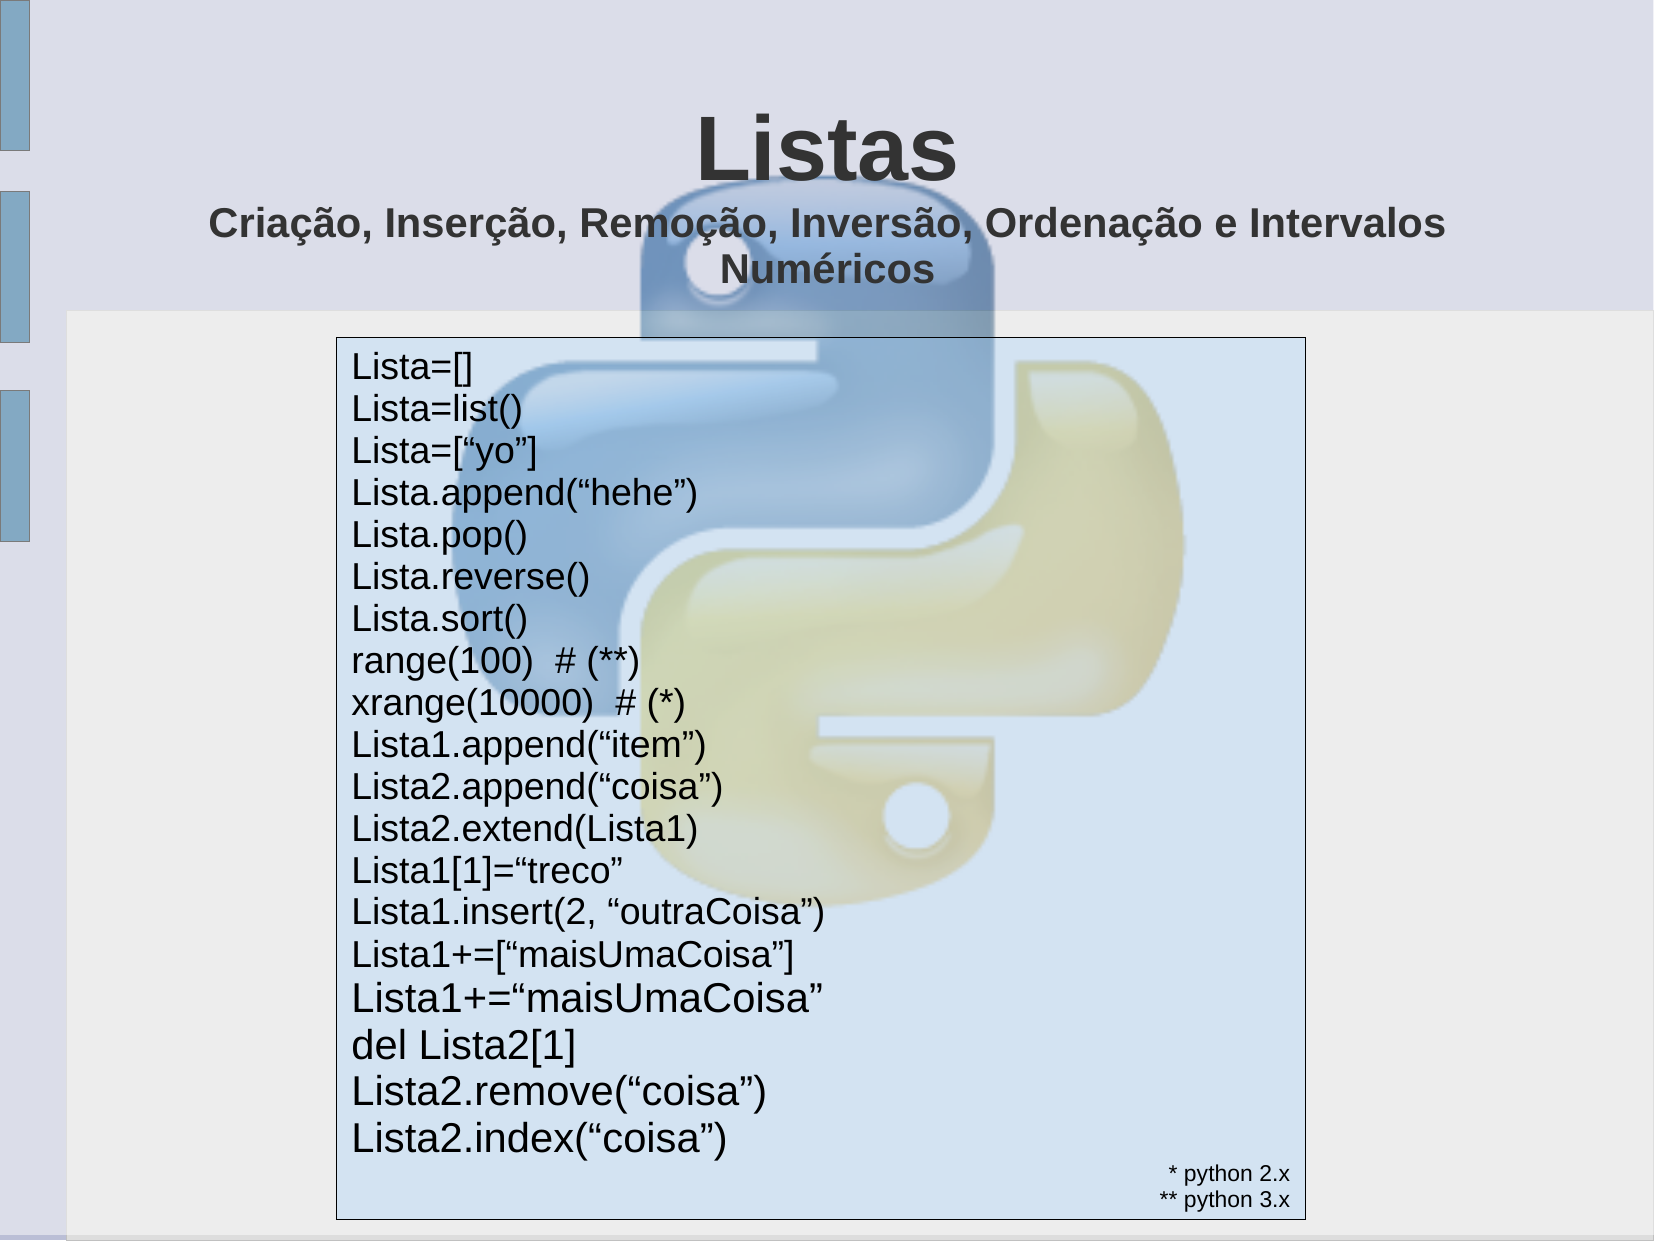

# Listas Criação, Inserção, Remoção, Inversão, Ordenação e Intervalos Numéricos
Lista=[]
Lista=list()
Lista=[“yo”]
Lista.append(“hehe”)
Lista.pop()
Lista.reverse()
Lista.sort()
range(100) # (**)
xrange(10000) # (*)
Lista1.append(“item”)
Lista2.append(“coisa”)
Lista2.extend(Lista1)
Lista1[1]=“treco”
Lista1.insert(2, “outraCoisa”)
Lista1+=[“maisUmaCoisa”]
Lista1+=“maisUmaCoisa”
del Lista2[1]
Lista2.remove(“coisa”)
Lista2.index(“coisa”)
* python 2.x
** python 3.x